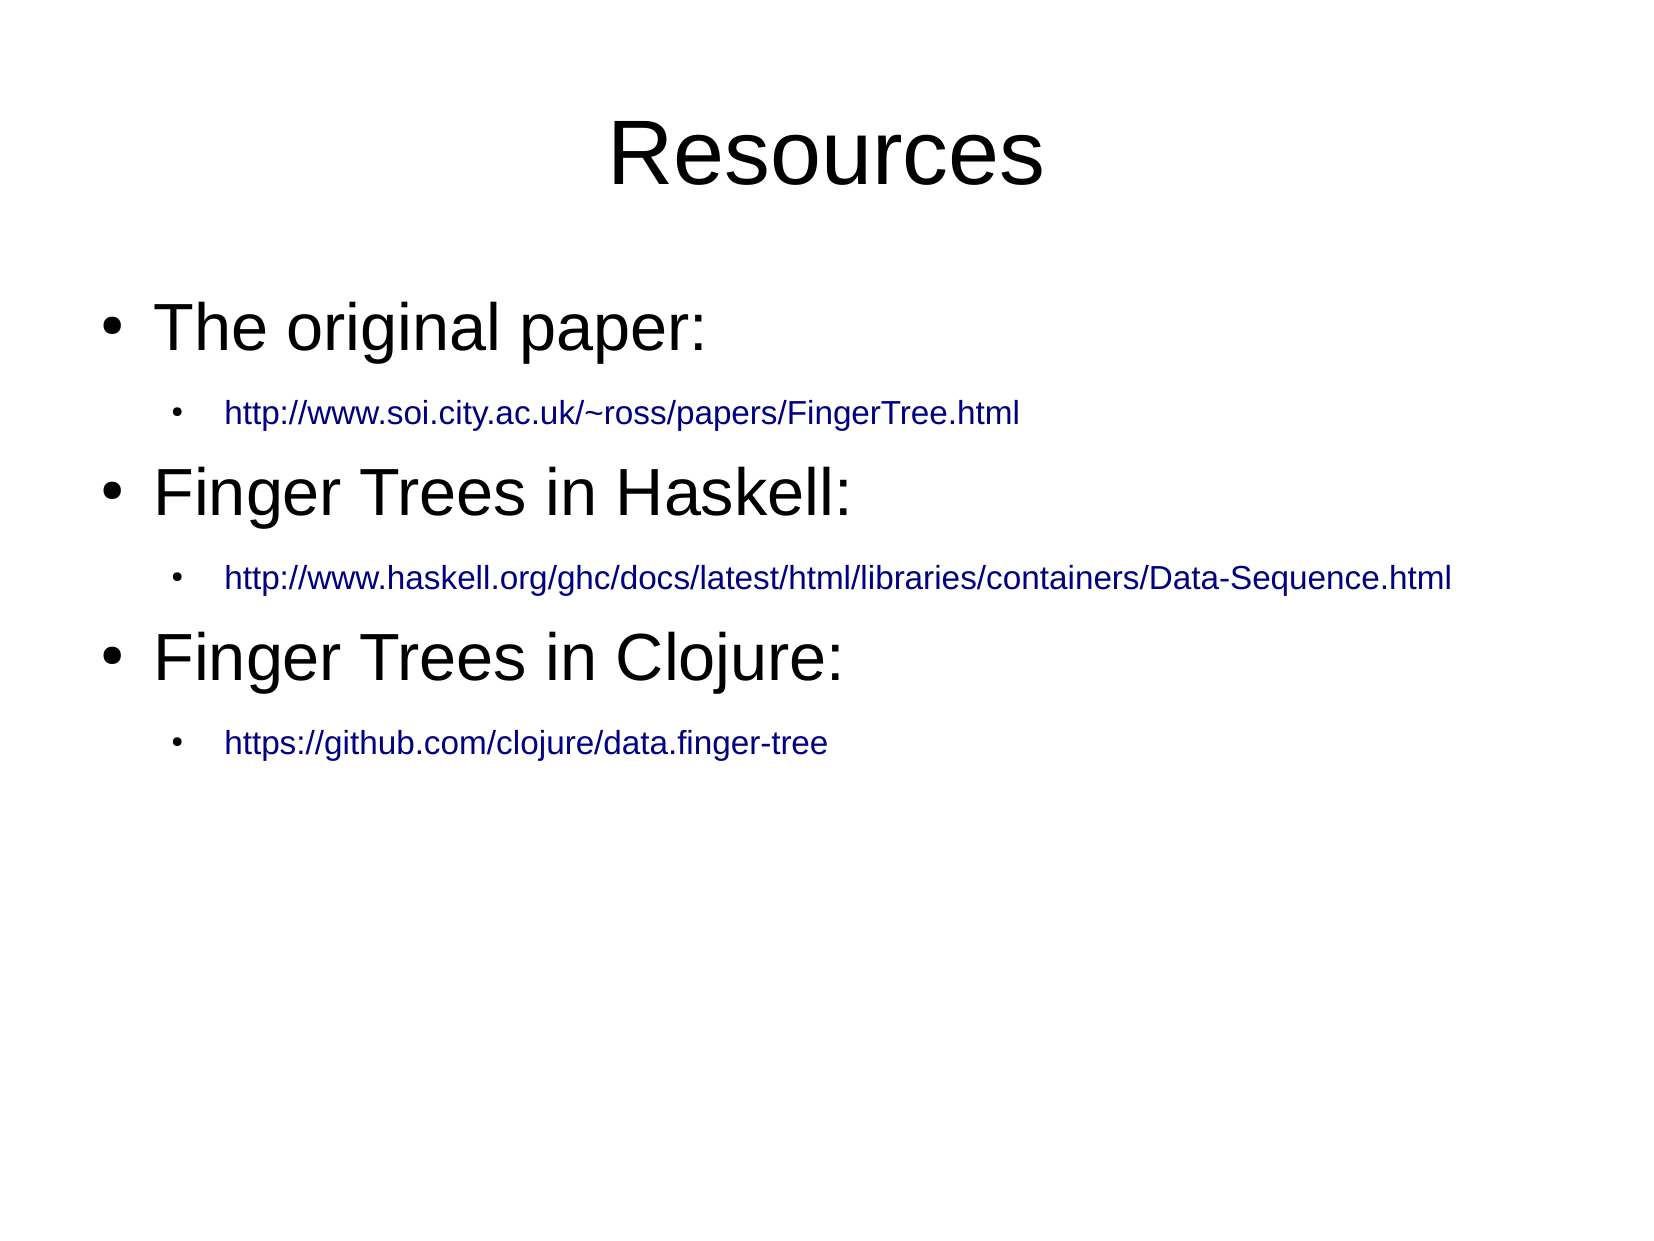

# Resources
The original paper:
http://www.soi.city.ac.uk/~ross/papers/FingerTree.html
Finger Trees in Haskell:
http://www.haskell.org/ghc/docs/latest/html/libraries/containers/Data-Sequence.html
Finger Trees in Clojure:
https://github.com/clojure/data.finger-tree